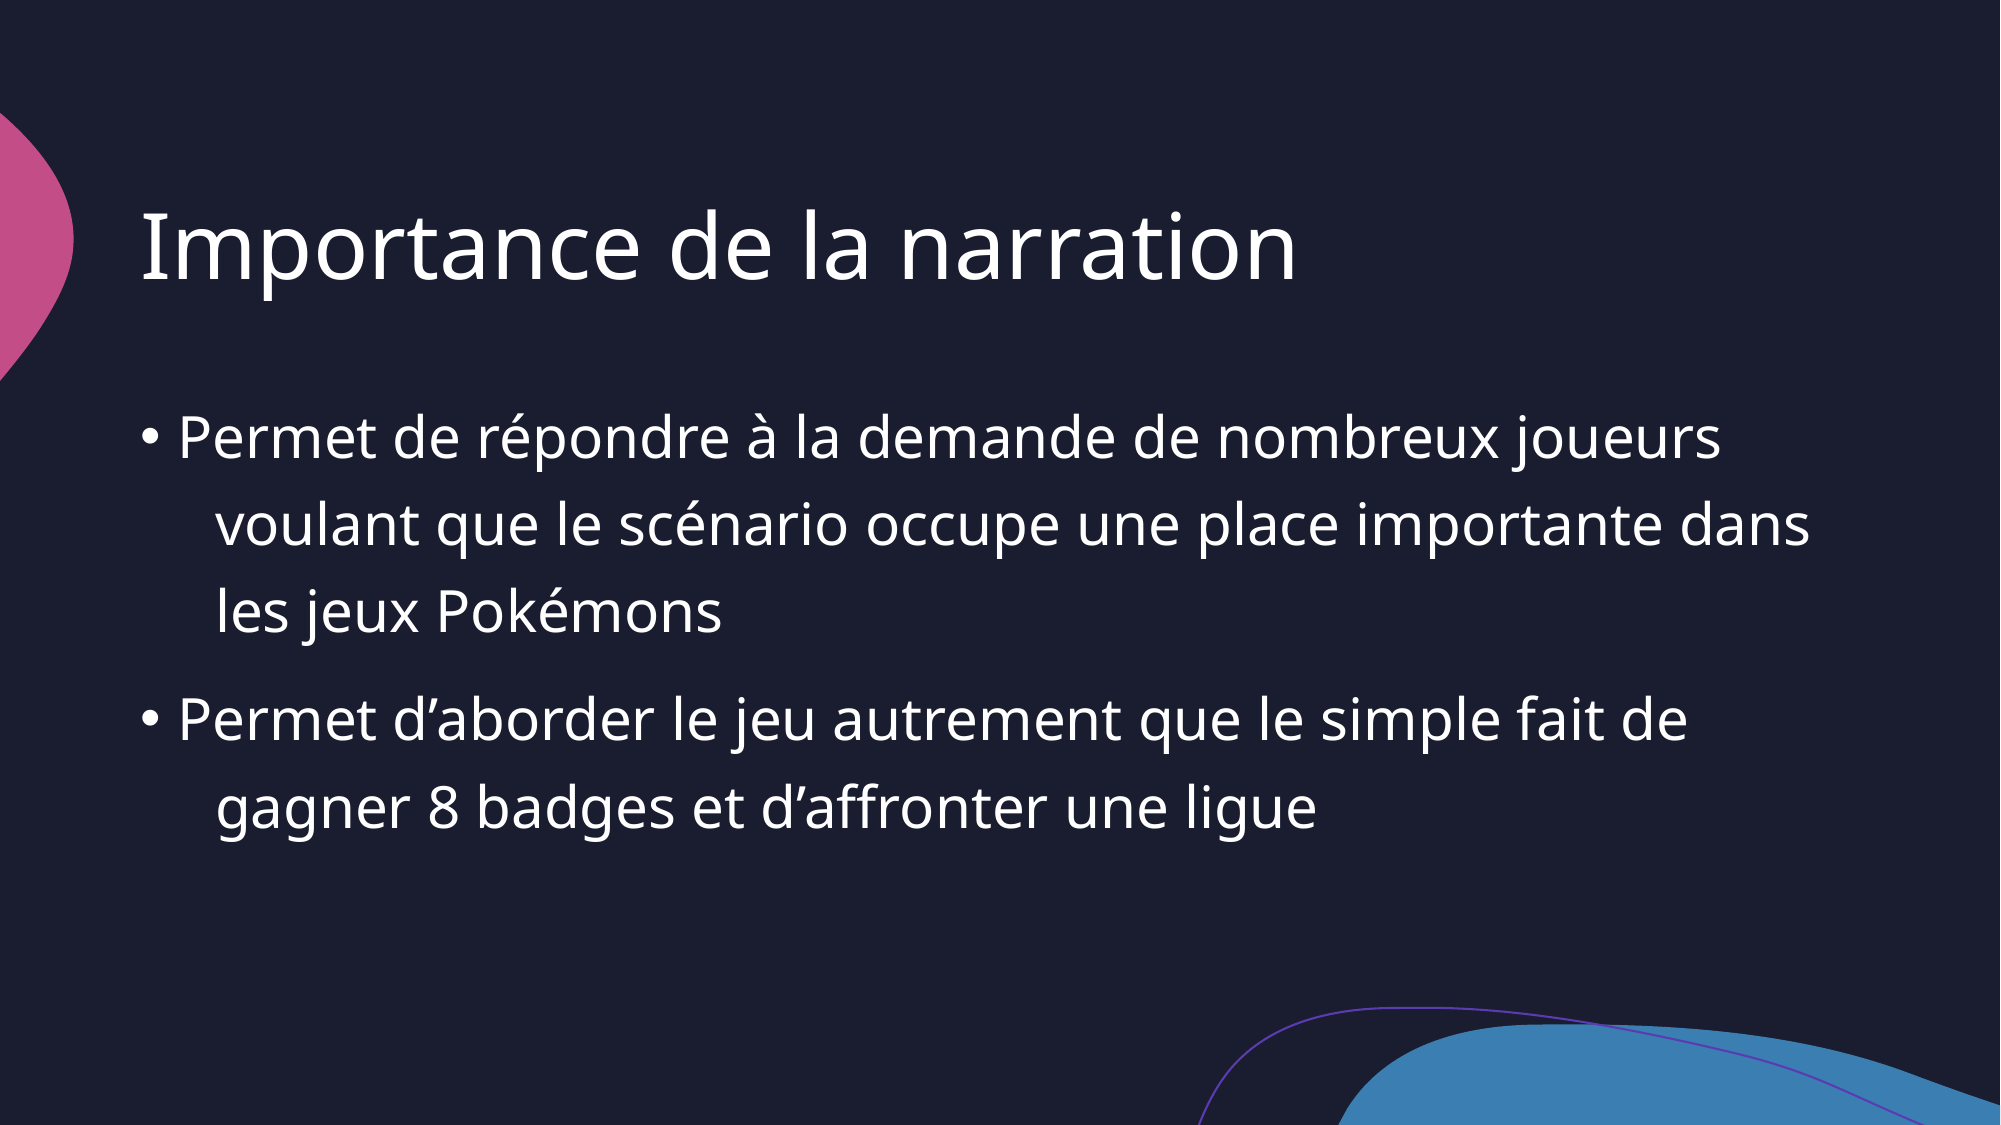

# Importance de la narration
Permet de répondre à la demande de nombreux joueurs voulant que le scénario occupe une place importante dans les jeux Pokémons
Permet d’aborder le jeu autrement que le simple fait de gagner 8 badges et d’affronter une ligue